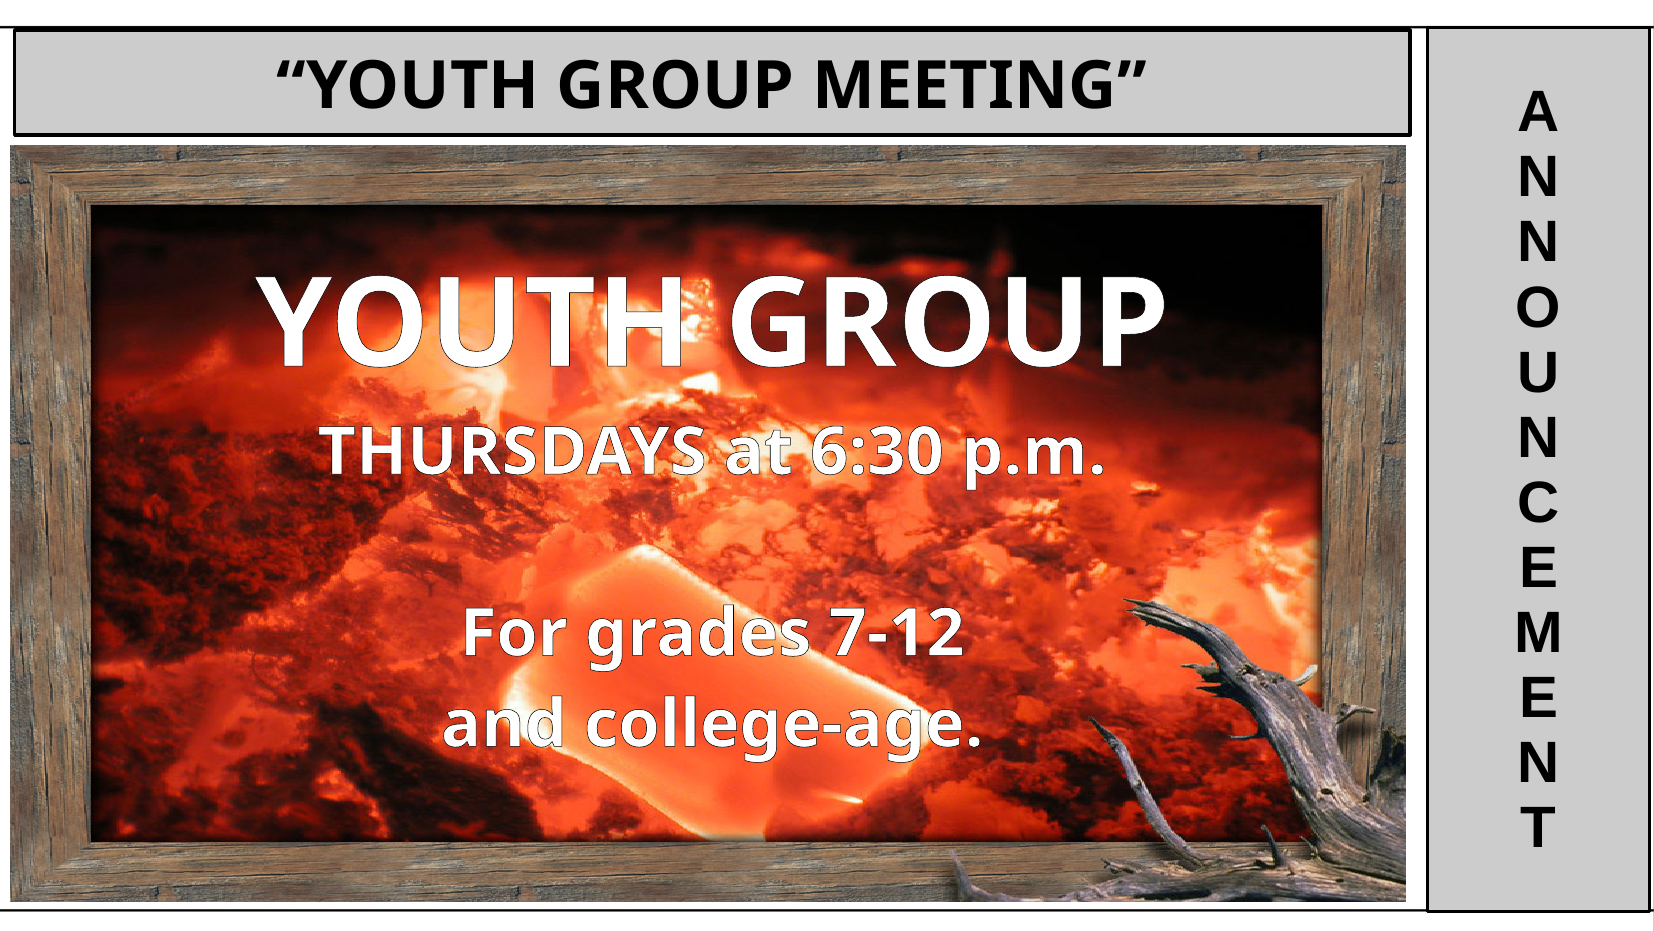

A
N
N
O
U
N
C
E
M
E
N
T
“YOUTH GROUP MEETING”
YOUTH GROUP
THURSDAYS at 6:30 p.m.
For grades 7-12
and college-age.